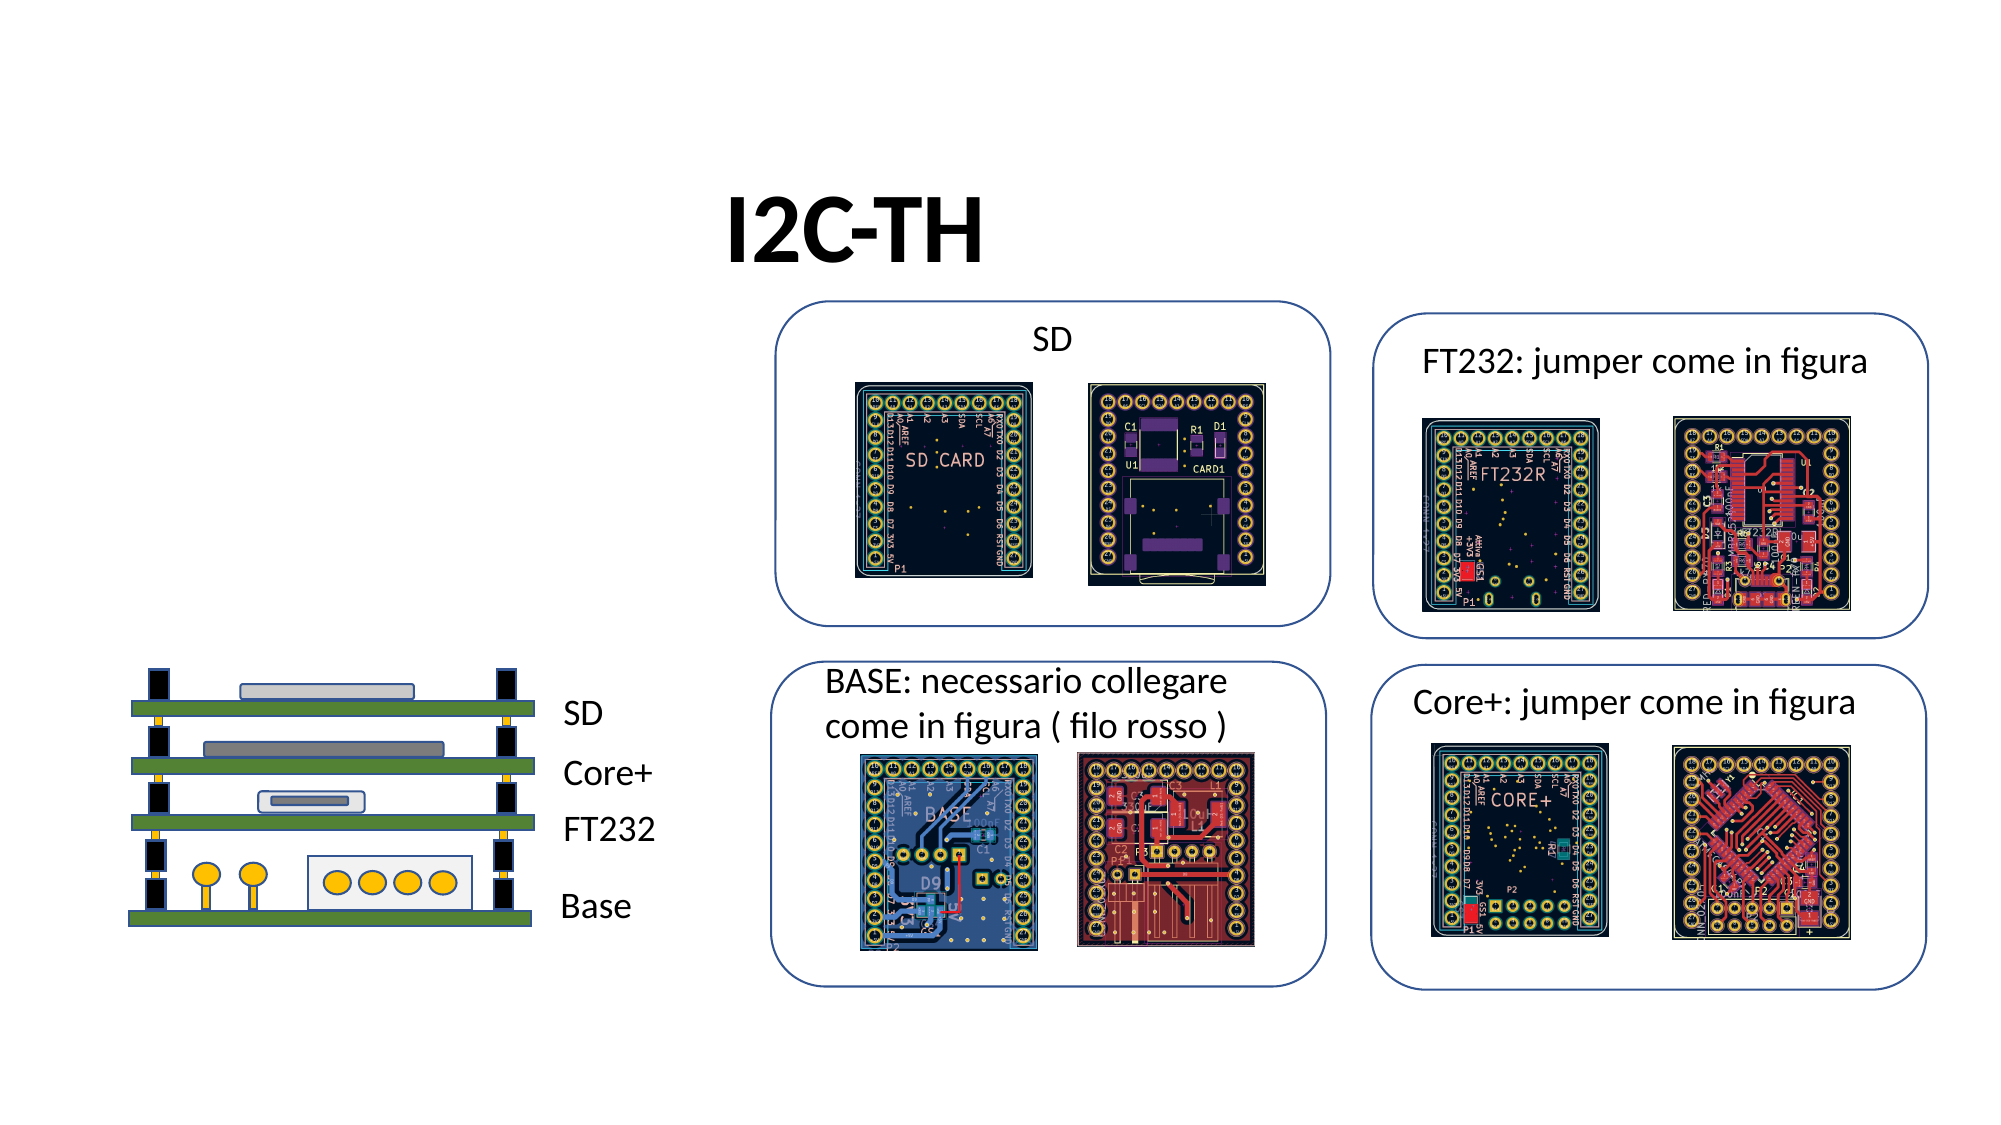

I2C-TH
SD
FT232: jumper come in figura
BASE: necessario collegare come in figura ( filo rosso )
Core+: jumper come in figura
SD
Core+
FT232
Base